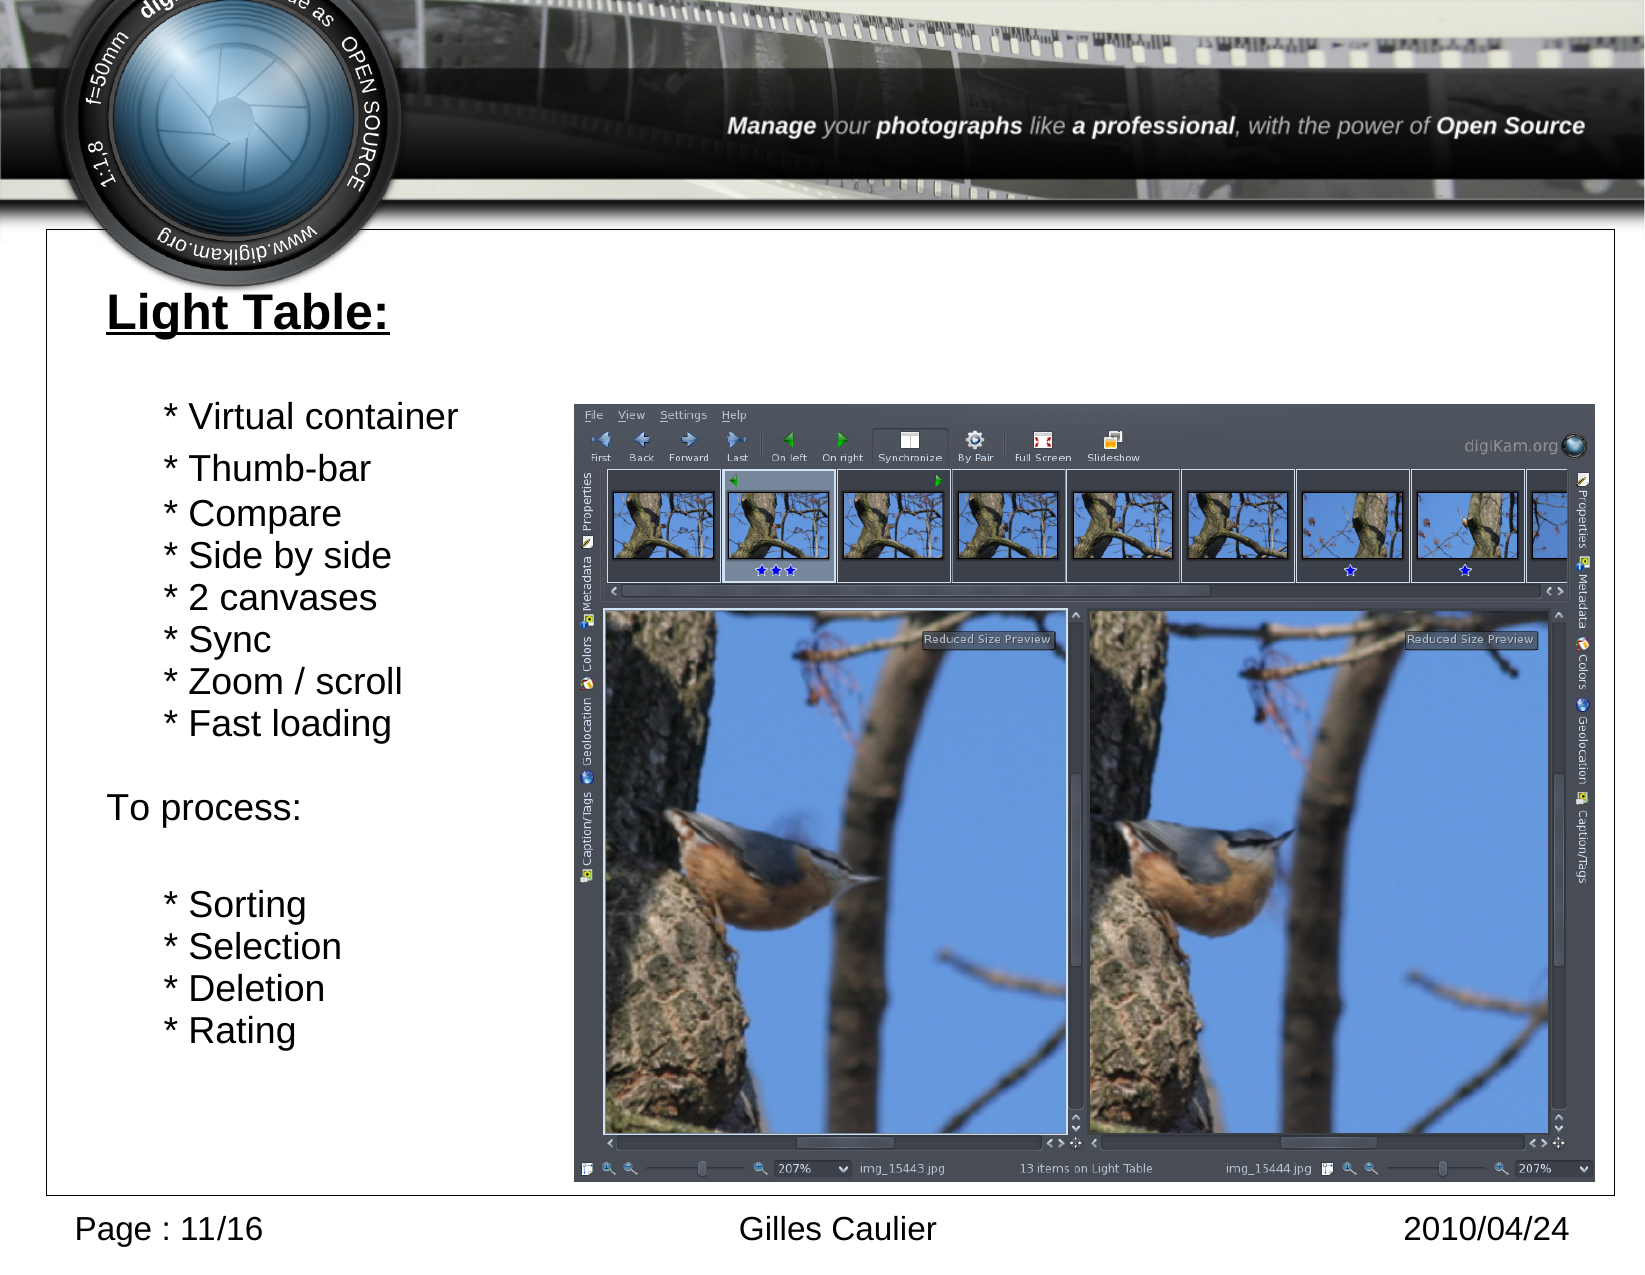

# Light Table: * Virtual container * Thumb-bar * Compare * Side by side * 2 canvases * Sync * Zoom / scroll * Fast loading To process: * Sorting * Selection * Deletion * Rating
Page : /16							Gilles Caulier							2010/04/24